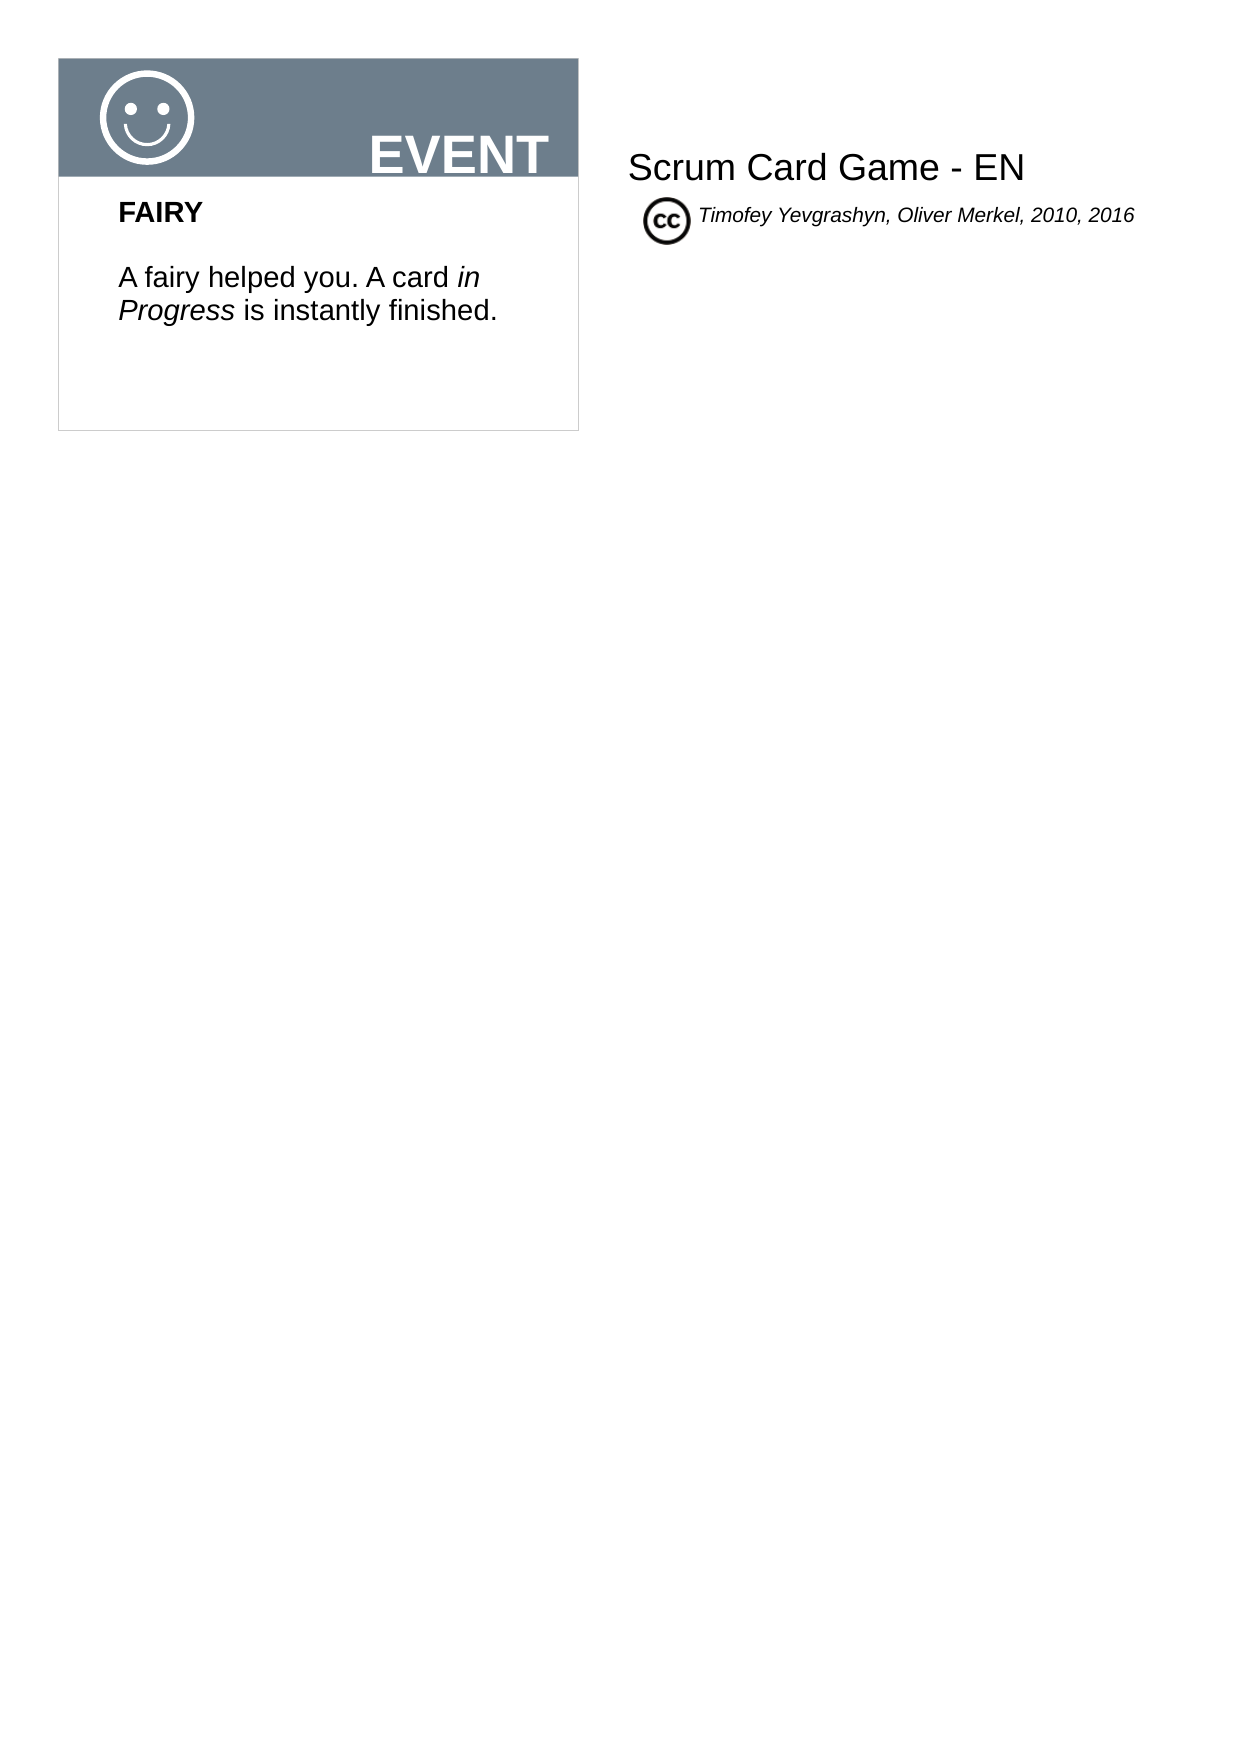

EVENT
Scrum Card Game - EN
FAIRY
A fairy helped you. A card in Progress is instantly finished.
Timofey Yevgrashyn, Oliver Merkel, 2010, 2016